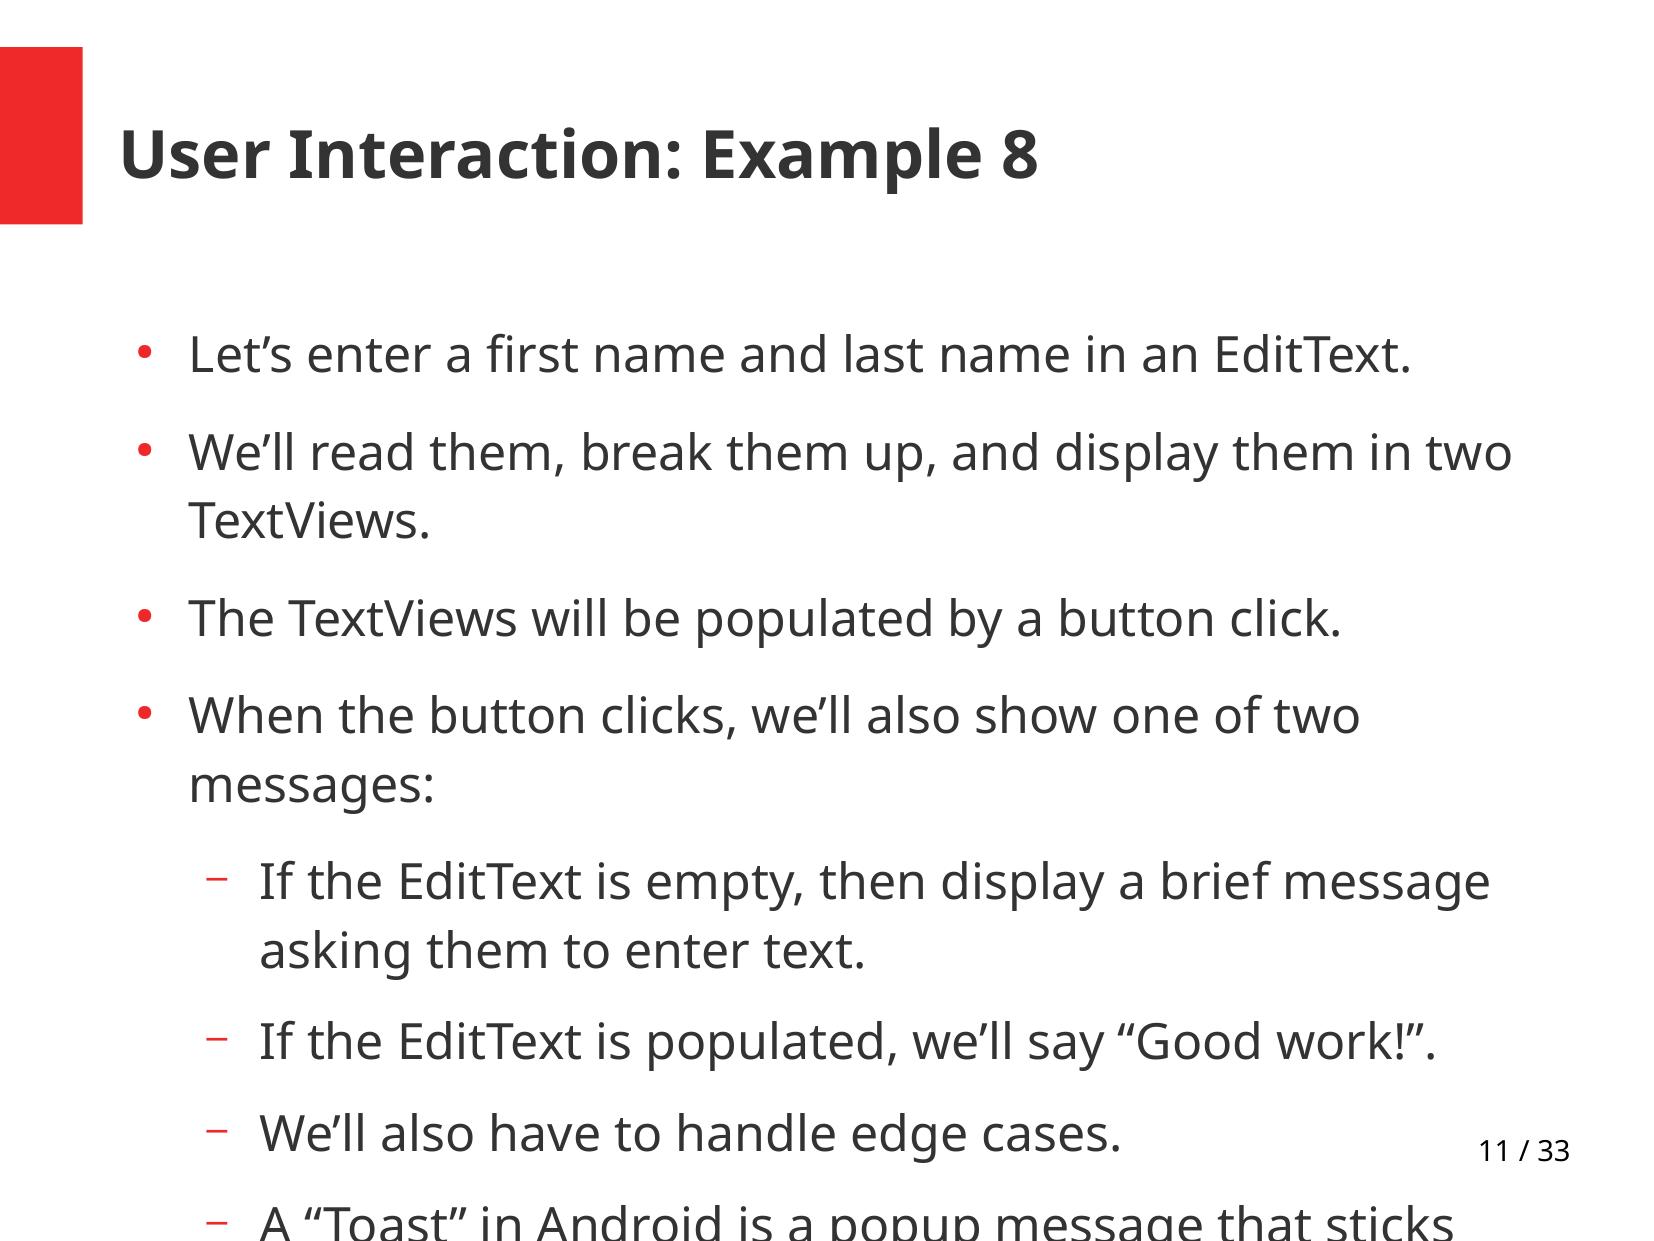

# User Interaction: Example 8
Let’s enter a first name and last name in an EditText.
We’ll read them, break them up, and display them in two TextViews.
The TextViews will be populated by a button click.
When the button clicks, we’ll also show one of two messages:
If the EditText is empty, then display a brief message asking them to enter text.
If the EditText is populated, we’ll say “Good work!”.
We’ll also have to handle edge cases.
A “Toast” in Android is a popup message that sticks around, then vanishes.
11